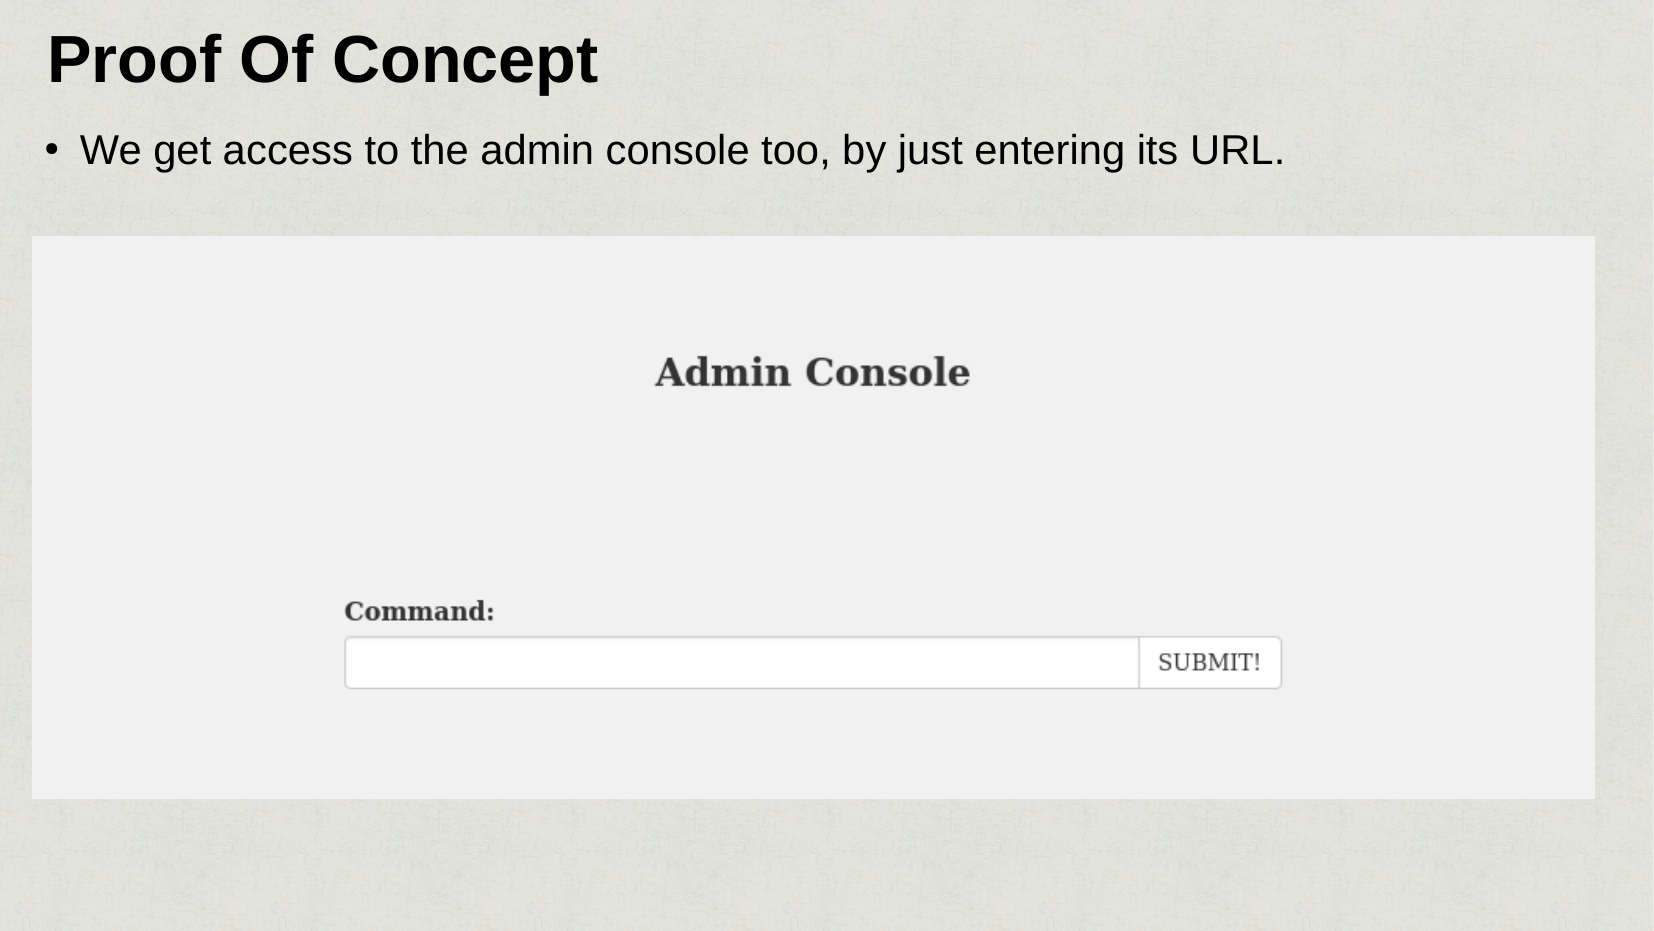

# Proof Of Concept
We get access to the admin console too, by just entering its URL.